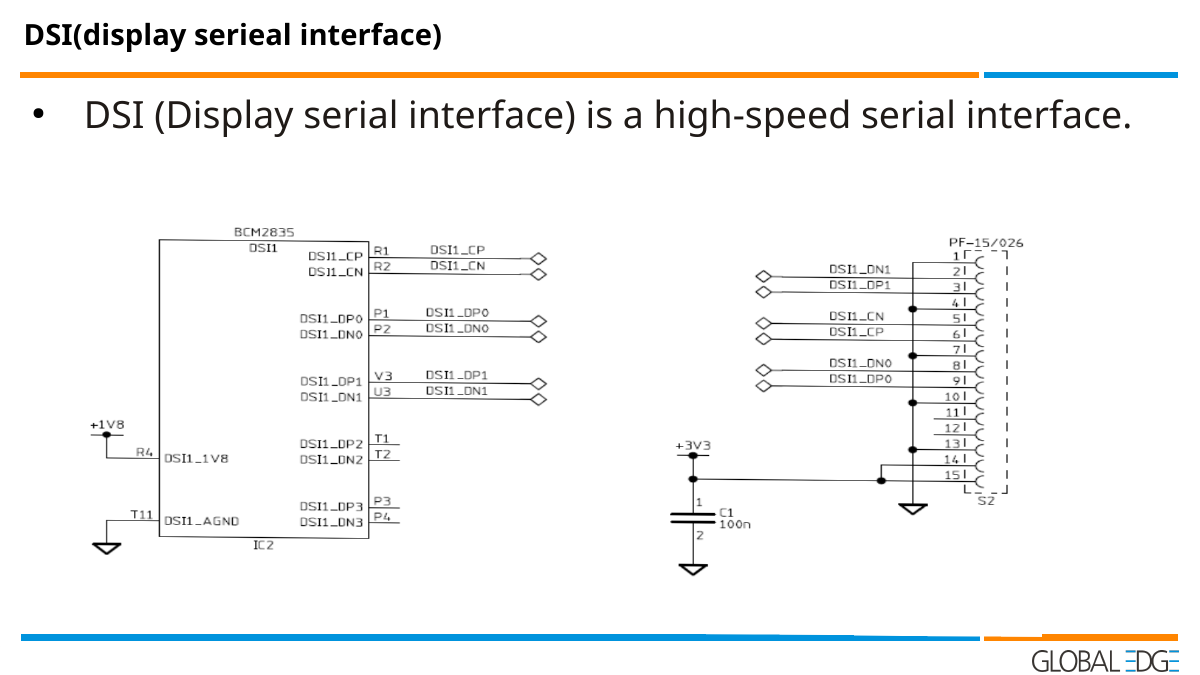

# DSI(display serieal interface)
 DSI (Display serial interface) is a high-speed serial interface.